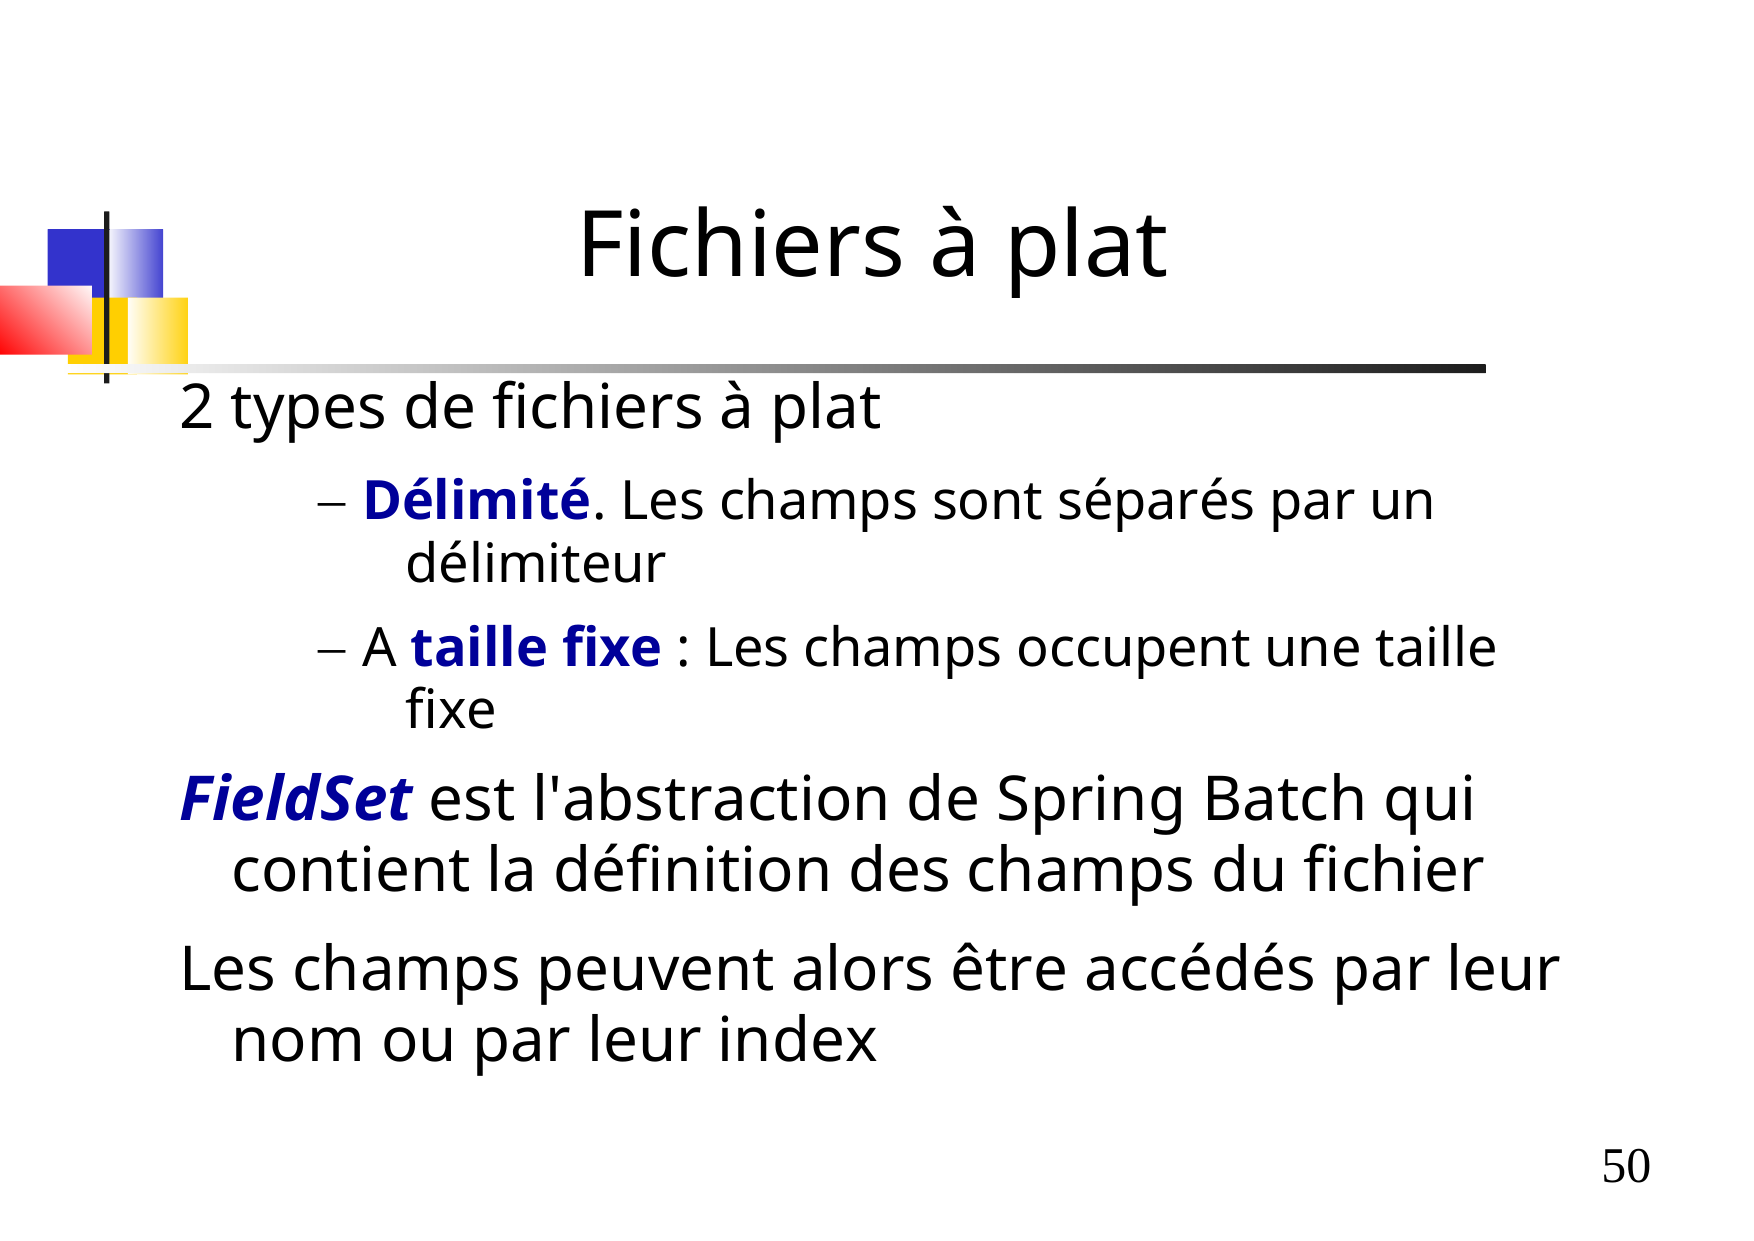

# Fichiers à plat
2 types de fichiers à plat
Délimité. Les champs sont séparés par un délimiteur
A taille fixe : Les champs occupent une taille fixe
FieldSet est l'abstraction de Spring Batch qui contient la définition des champs du fichier
Les champs peuvent alors être accédés par leur nom ou par leur index